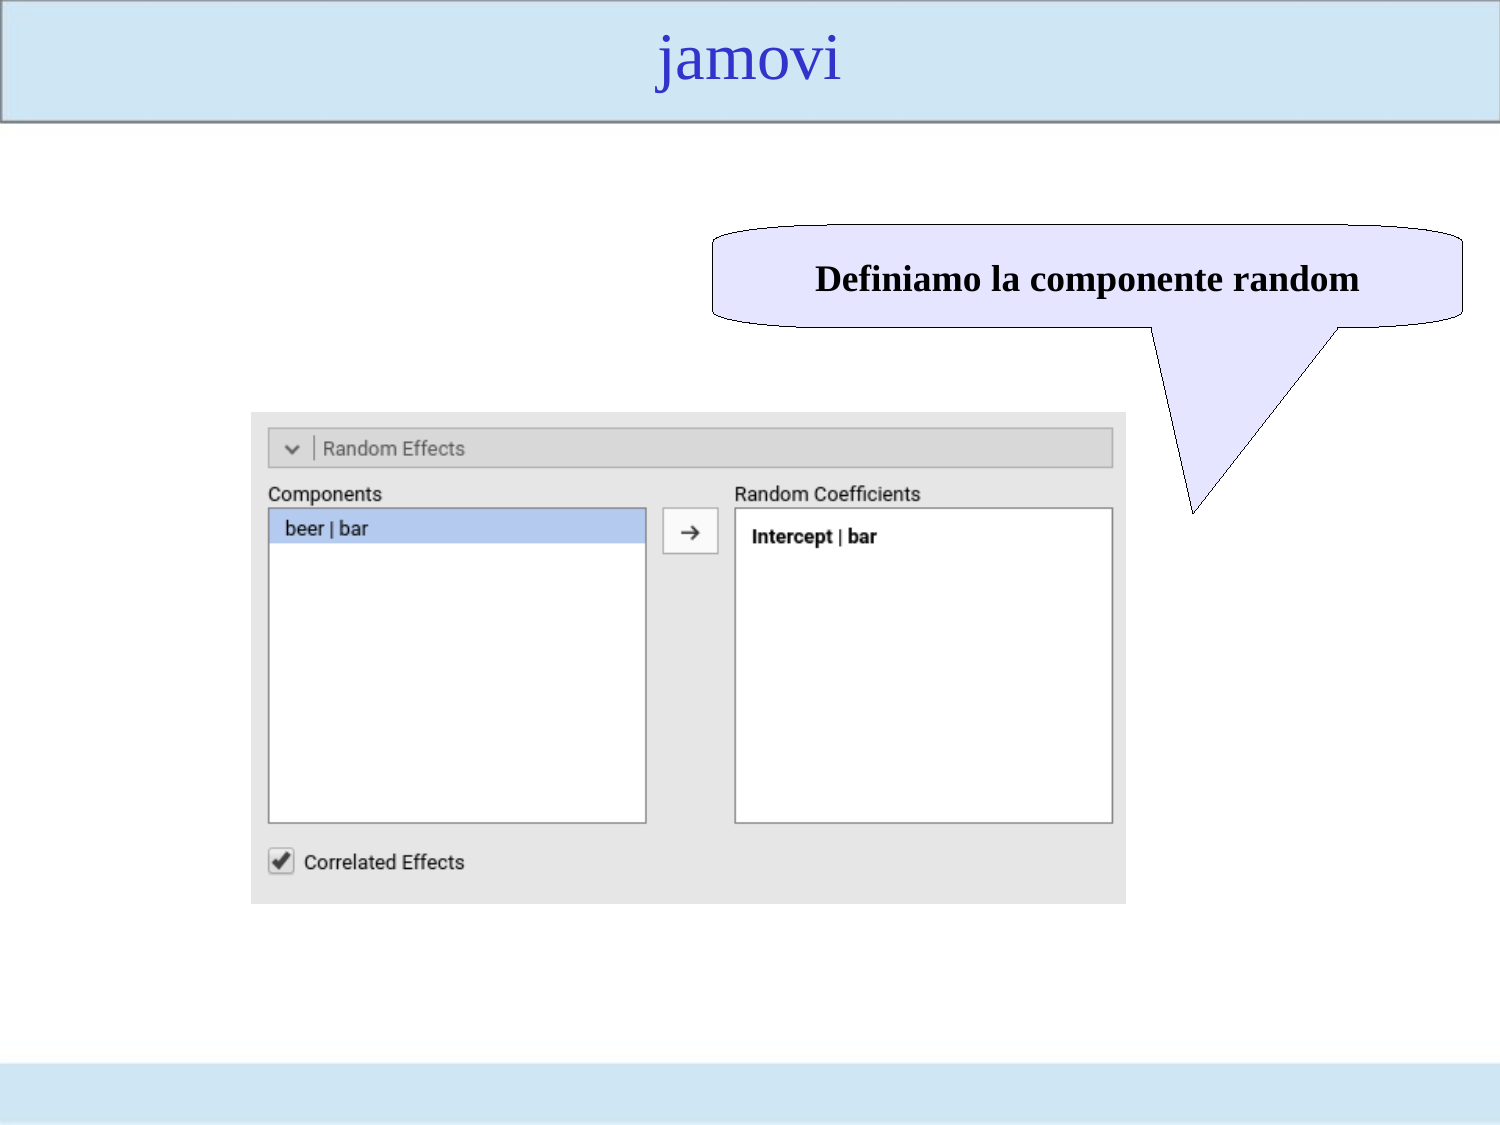

# jamovi
Definiamo la componente random
48